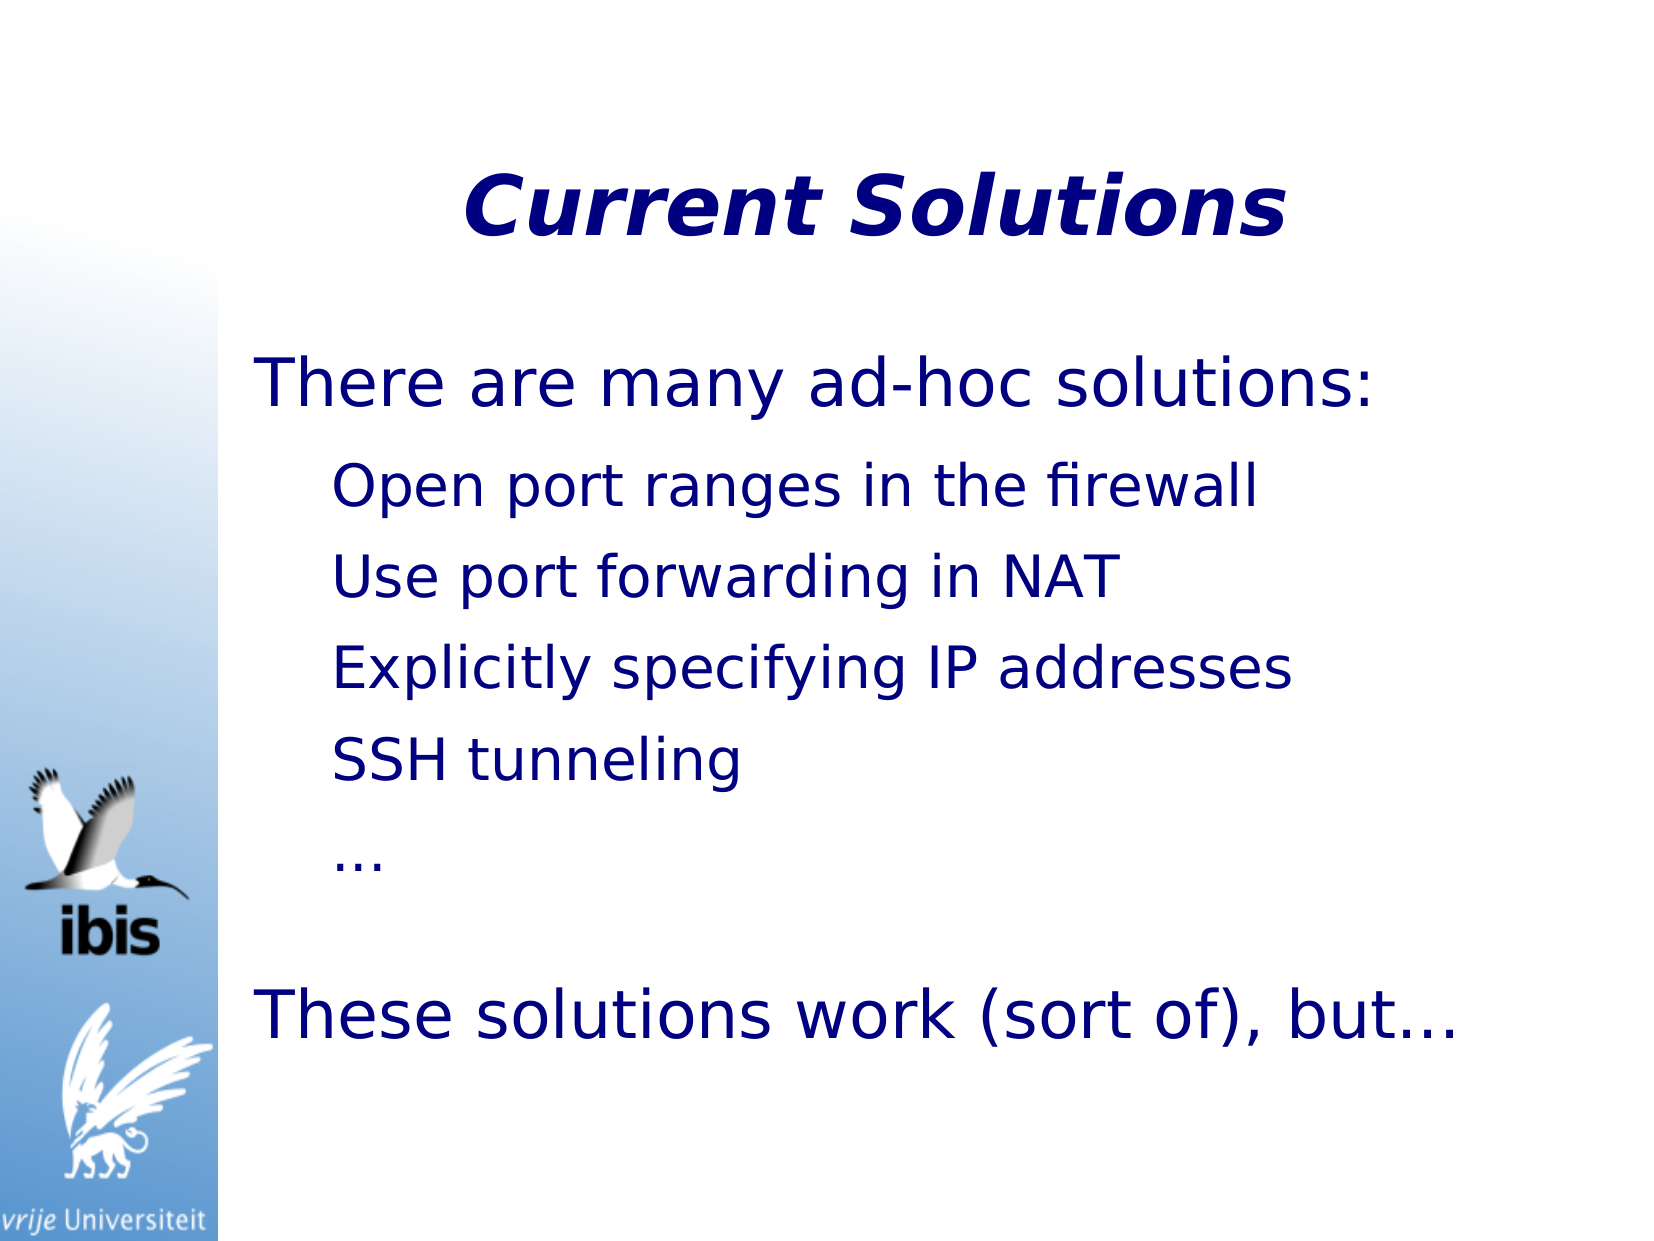

# Current Solutions
There are many ad-hoc solutions:
Open port ranges in the firewall
Use port forwarding in NAT
Explicitly specifying IP addresses
SSH tunneling
...
These solutions work (sort of), but...